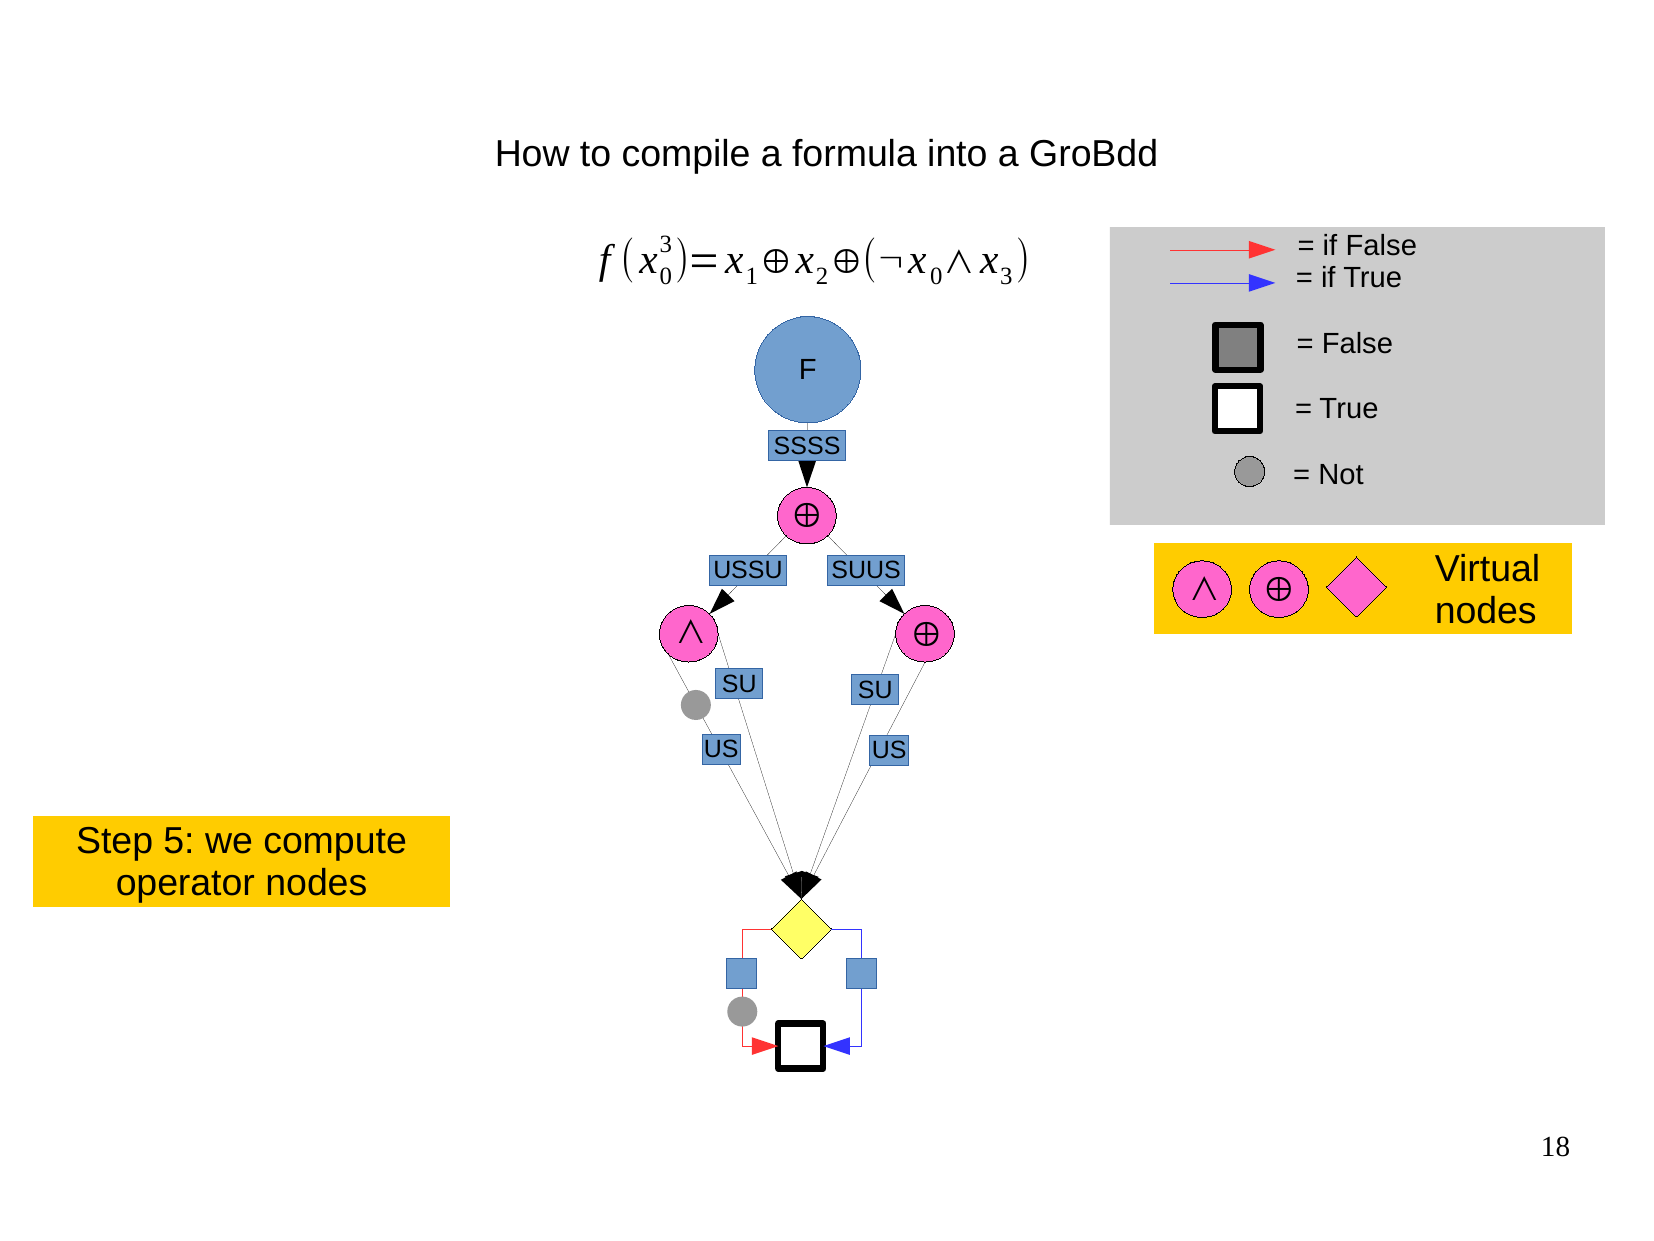

# How to compile a formula into a GroBdd
= if False
= if True
= False
= True
= Not
F
SSSS
Virtual nodes
USSU
SUUS
SU
SU
US
US
Step 5: we compute
operator nodes
18